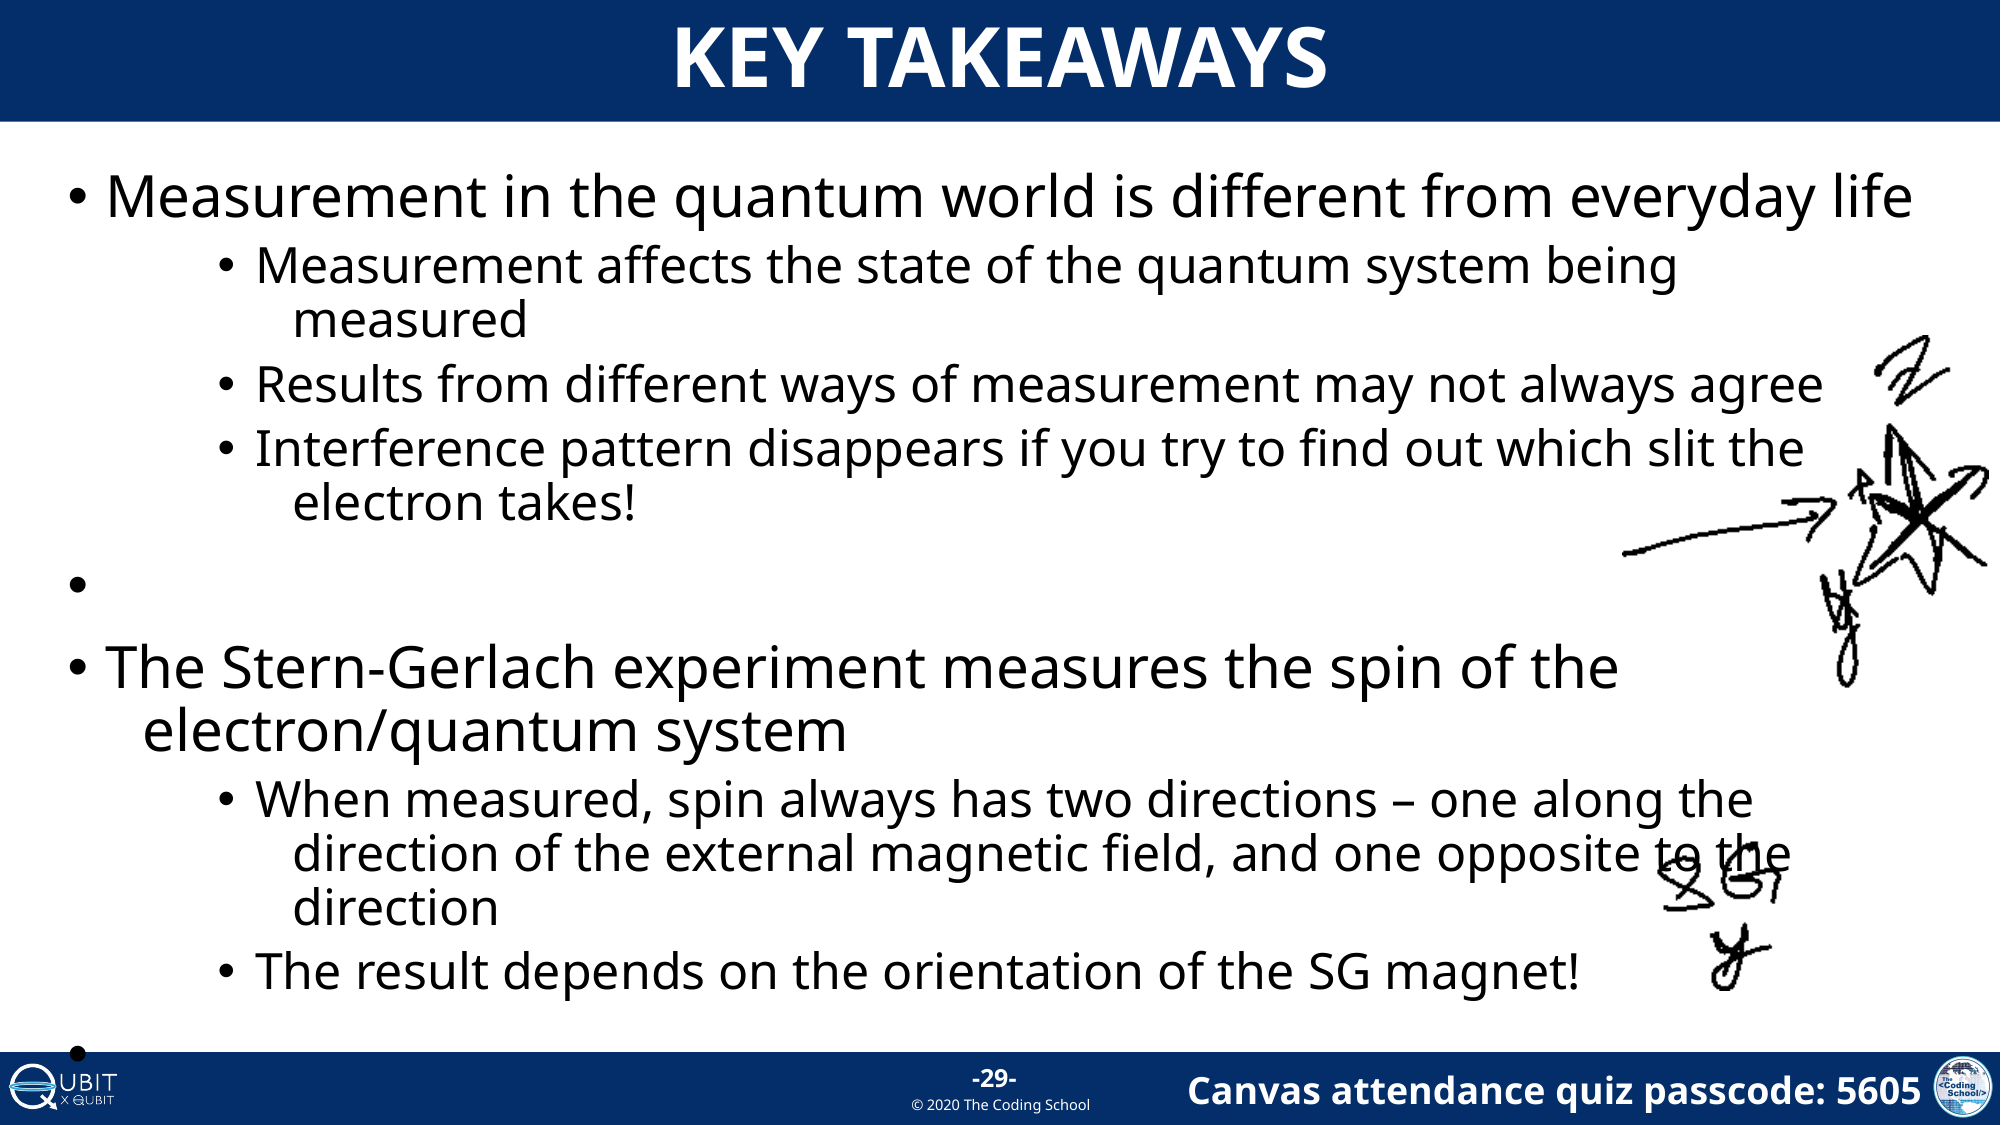

# Key Takeaways
Measurement in the quantum world is different from everyday life
Measurement affects the state of the quantum system being measured
Results from different ways of measurement may not always agree
Interference pattern disappears if you try to find out which slit the electron takes!
The Stern-Gerlach experiment measures the spin of the electron/quantum system
When measured, spin always has two directions – one along the direction of the external magnetic field, and one opposite to the direction
The result depends on the orientation of the SG magnet!